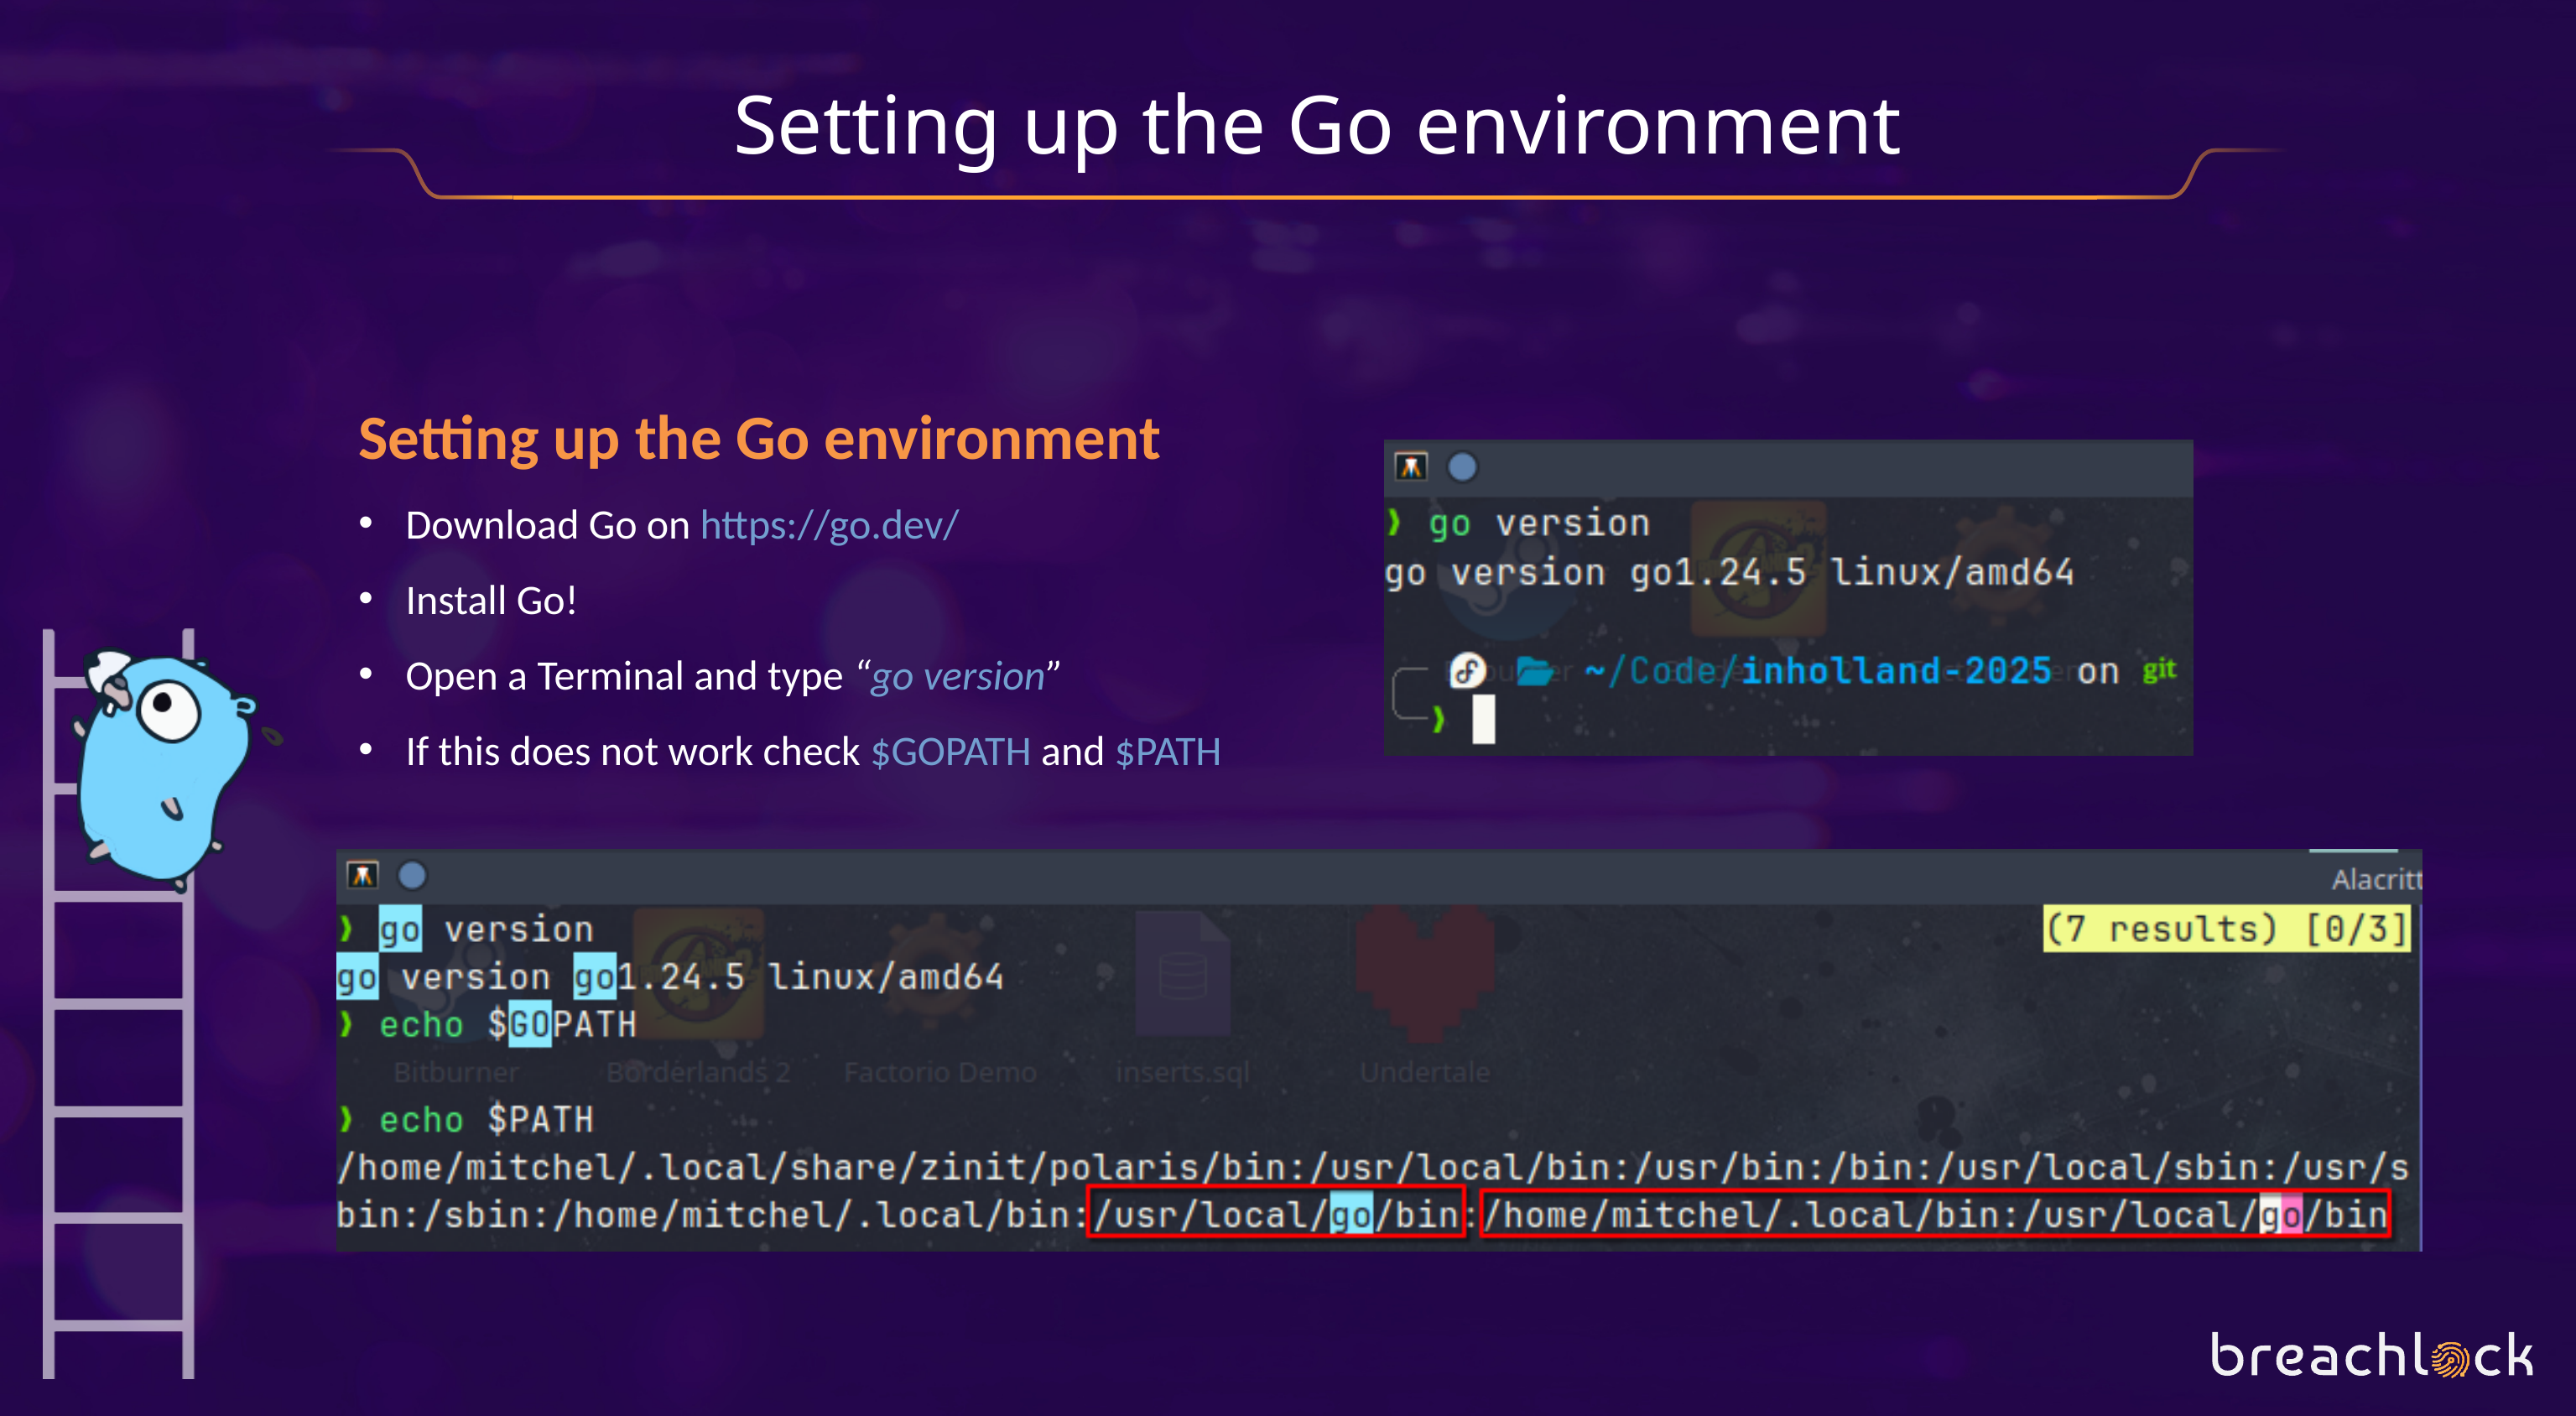

Setting up the Go environment
Setting up the Go environment
Download Go on https://go.dev/
Install Go!
Open a Terminal and type “go version”
If this does not work check $GOPATH and $PATH